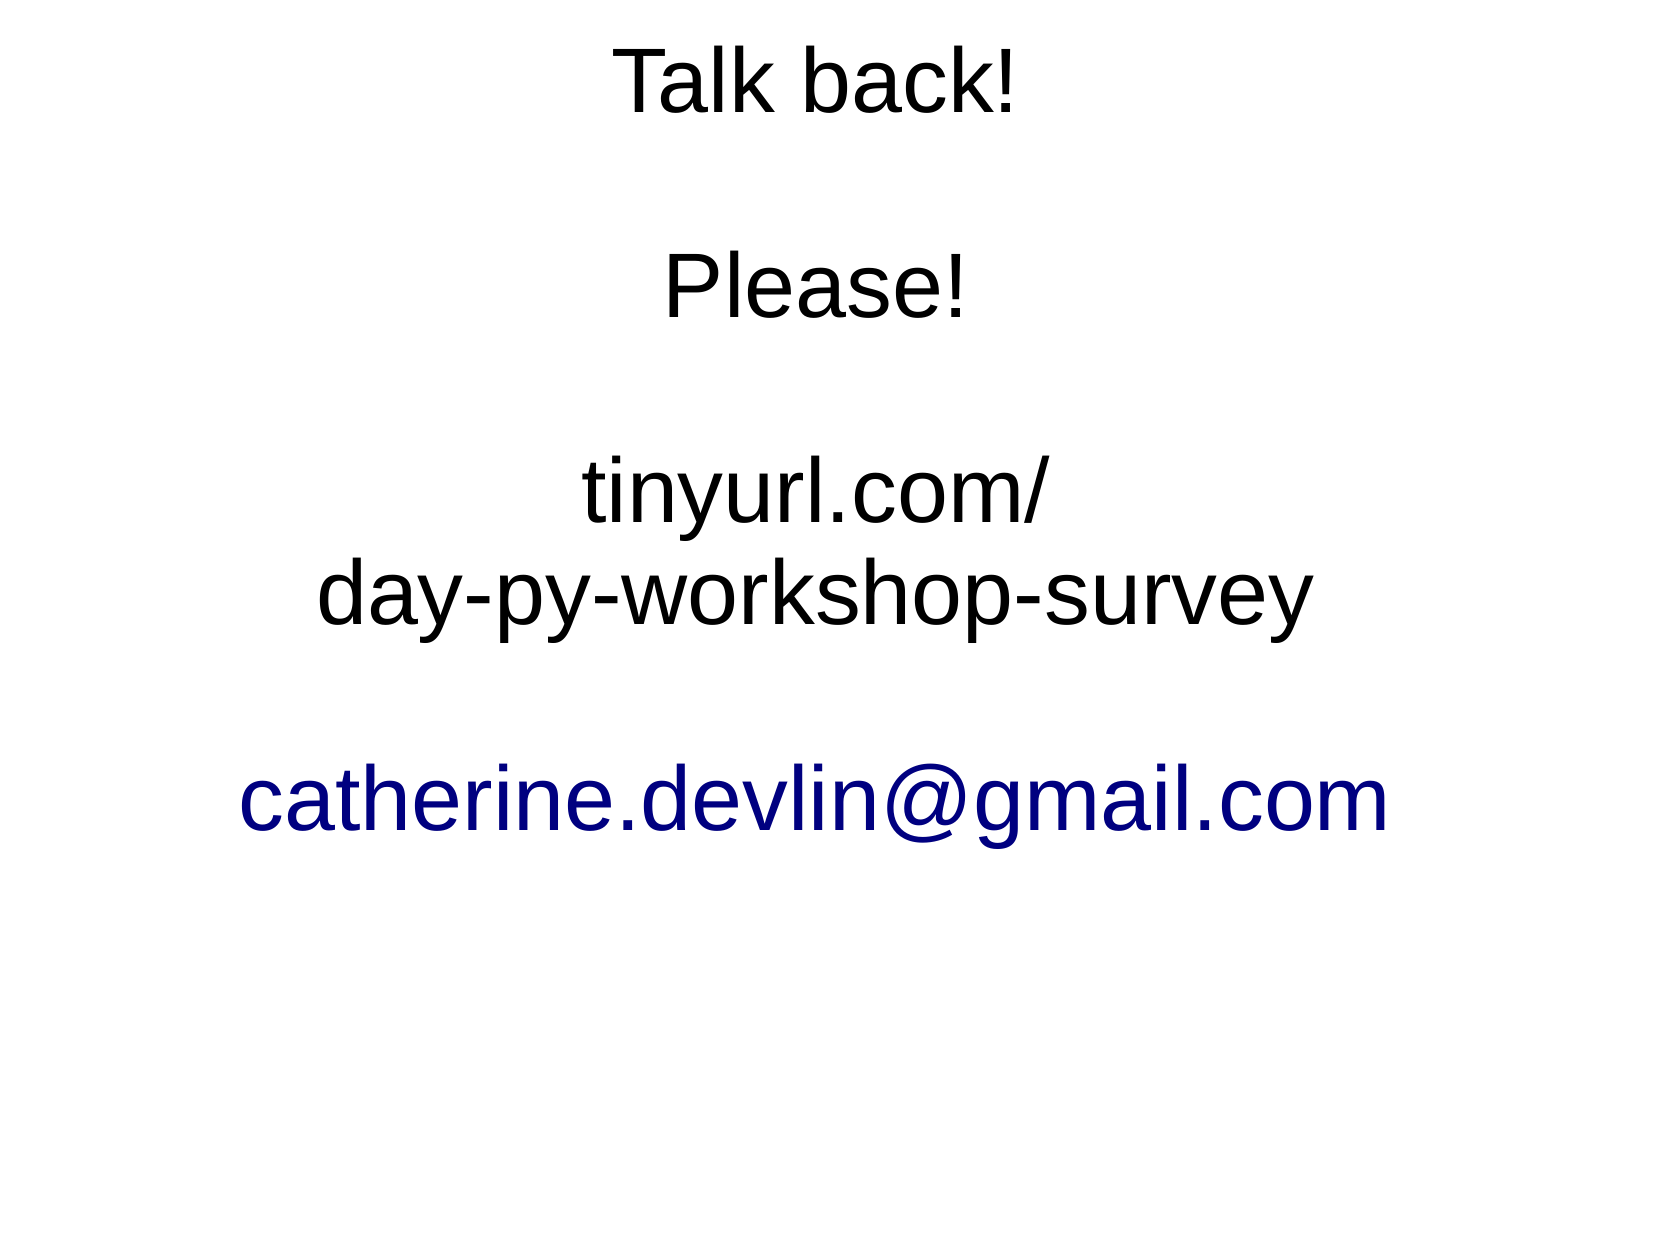

# Talk back! Please! tinyurl.com/ day-py-workshop-survey catherine.devlin@gmail.com